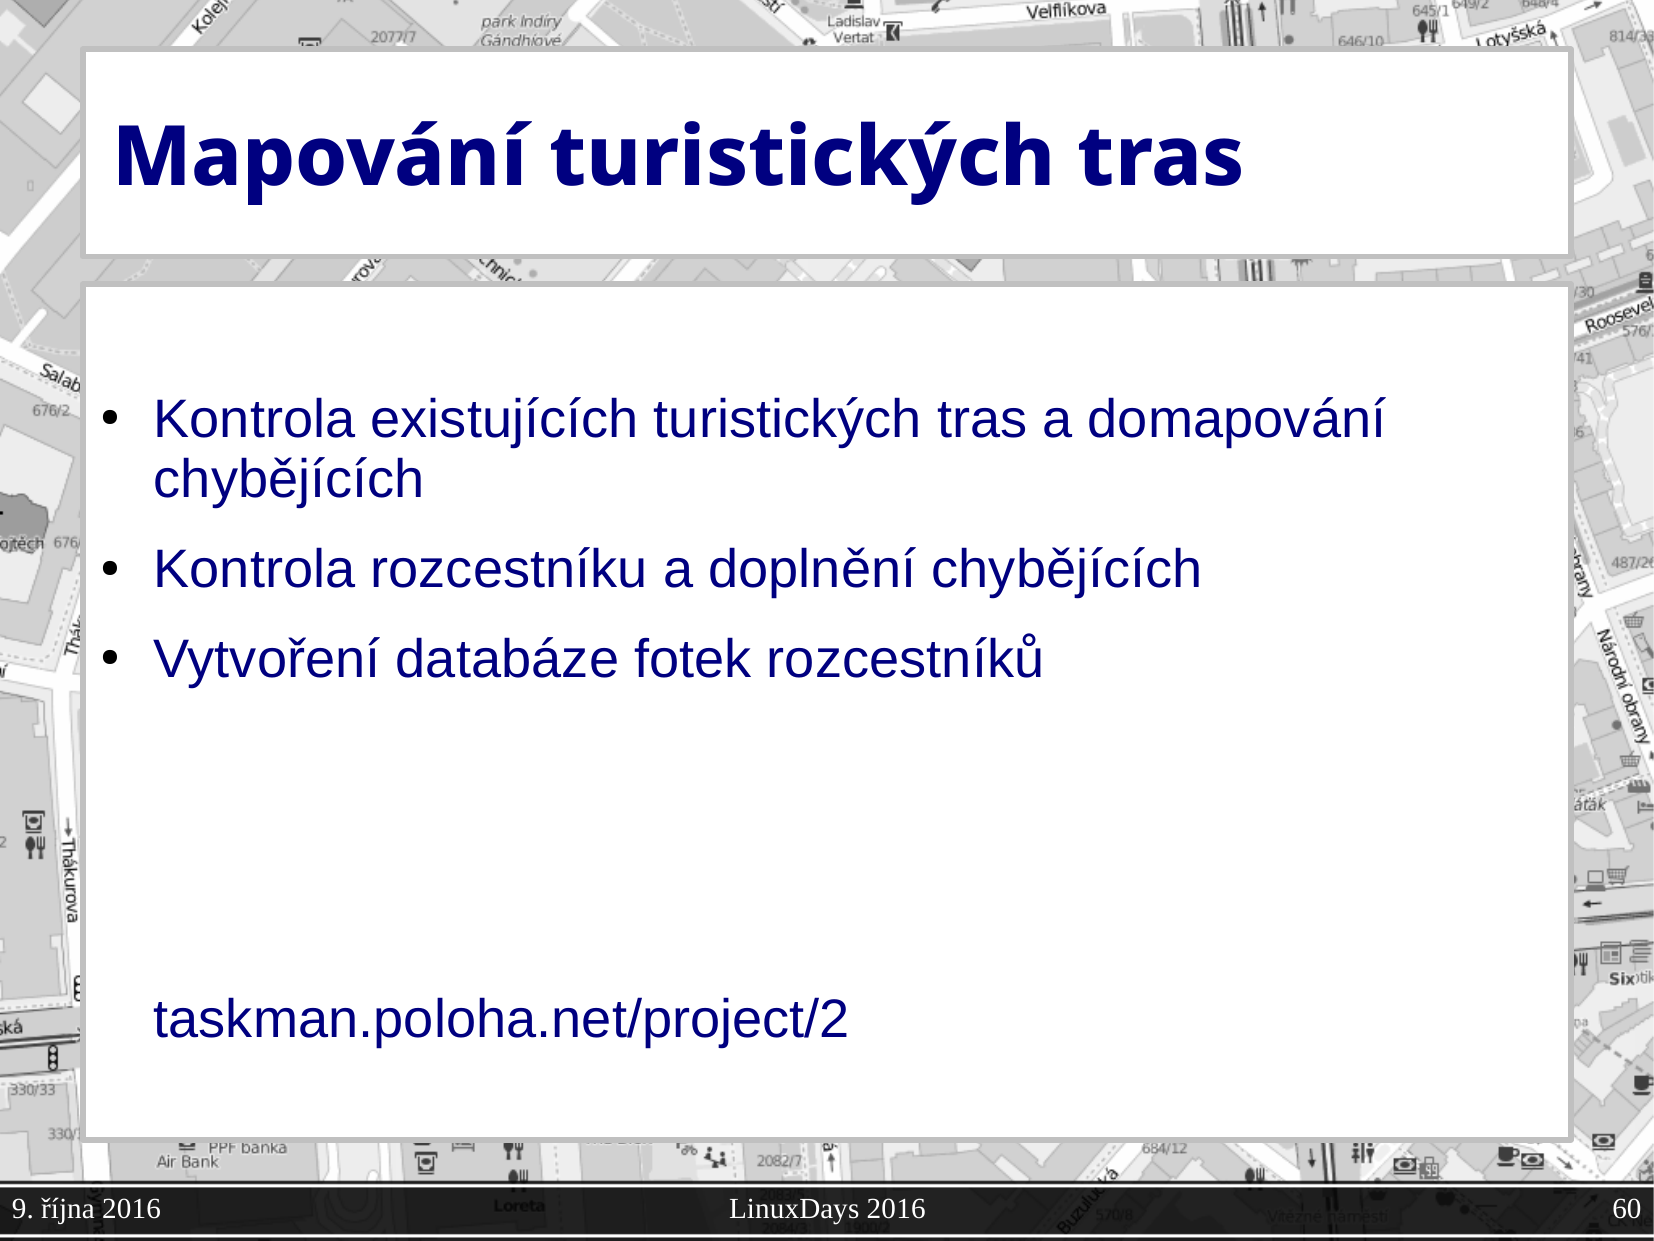

# Mapování turistických tras
Kontrola existujících turistických tras a domapování chybějících
Kontrola rozcestníku a doplnění chybějících
Vytvoření databáze fotek rozcestníků
taskman.poloha.net/project/2
18. listopadu 2015
Marián Kyral - GISday 2015, Praha
60